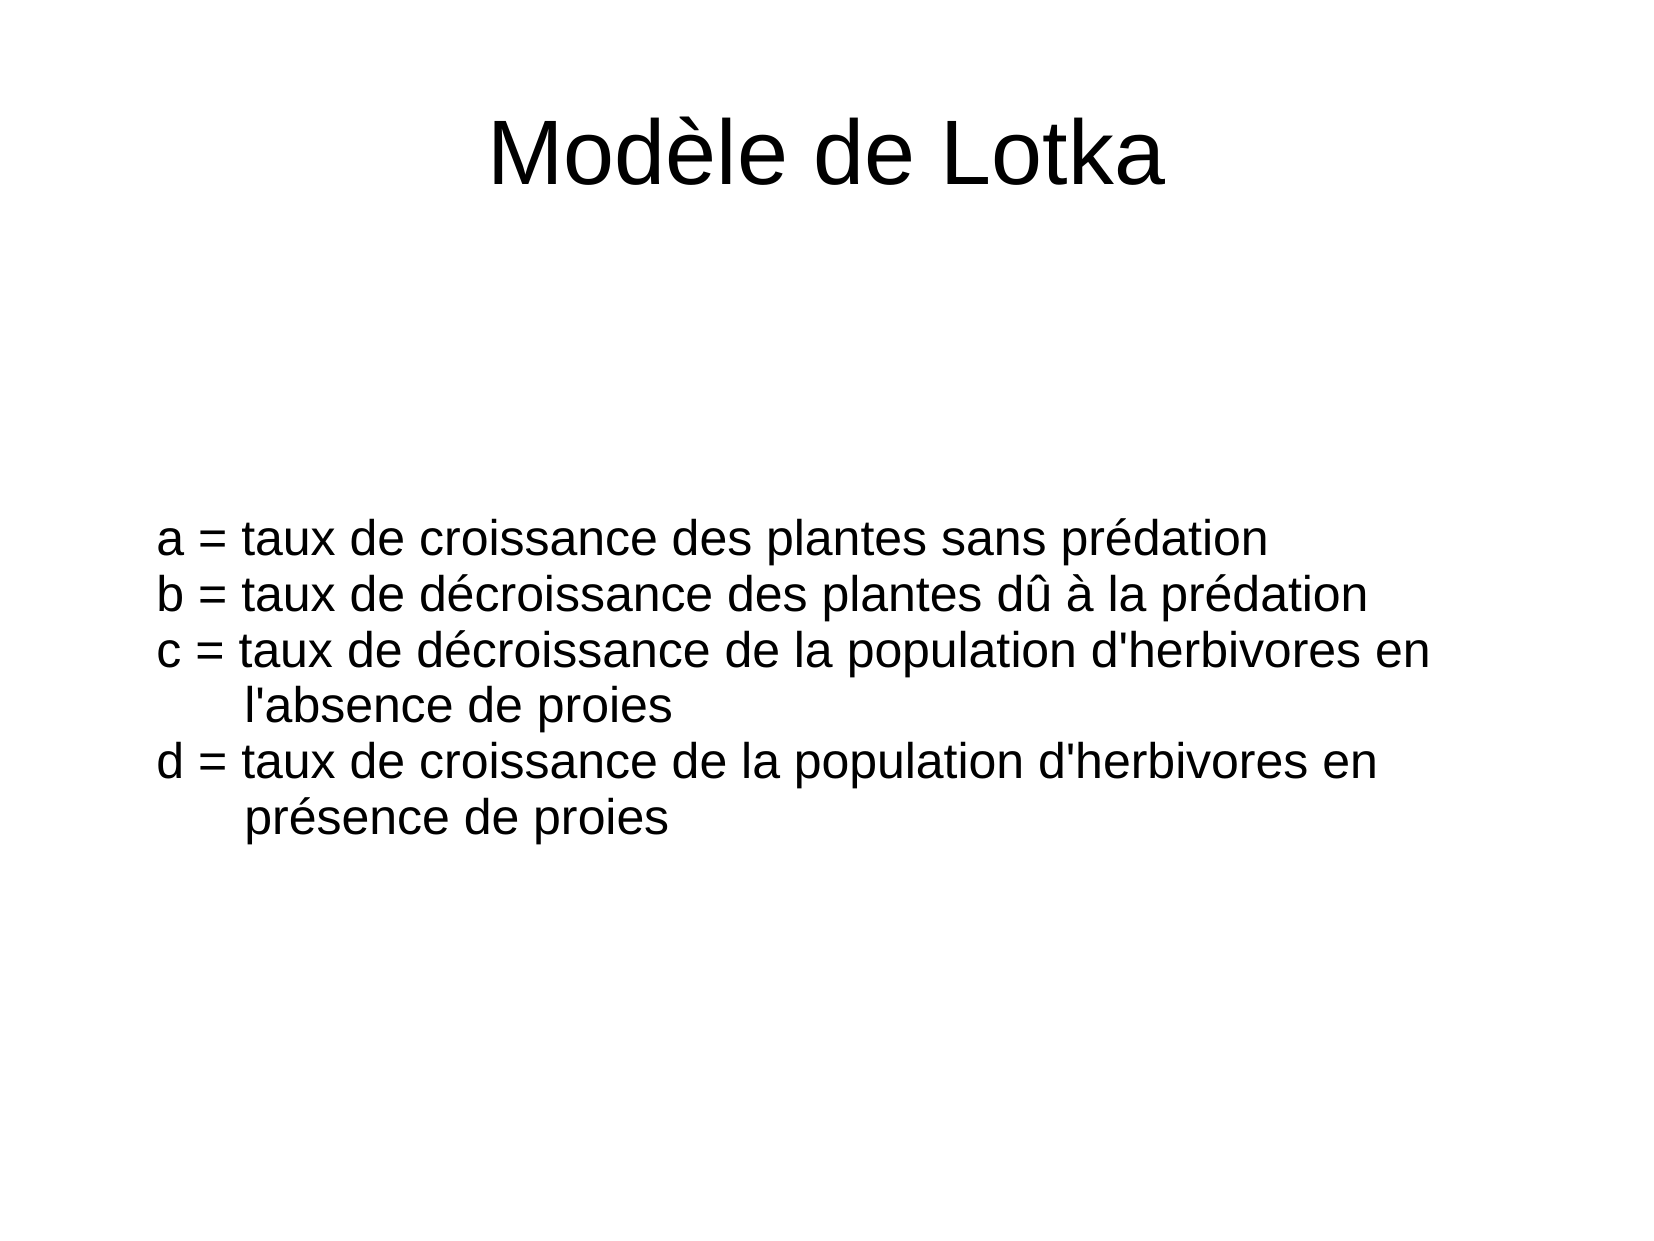

# Modèle de Lotka
	a = taux de croissance des plantes sans prédation
	b = taux de décroissance des plantes dû à la prédation
	c = taux de décroissance de la population d'herbivores en 				 l'absence de proies
	d = taux de croissance de la population d'herbivores en 					 présence de proies